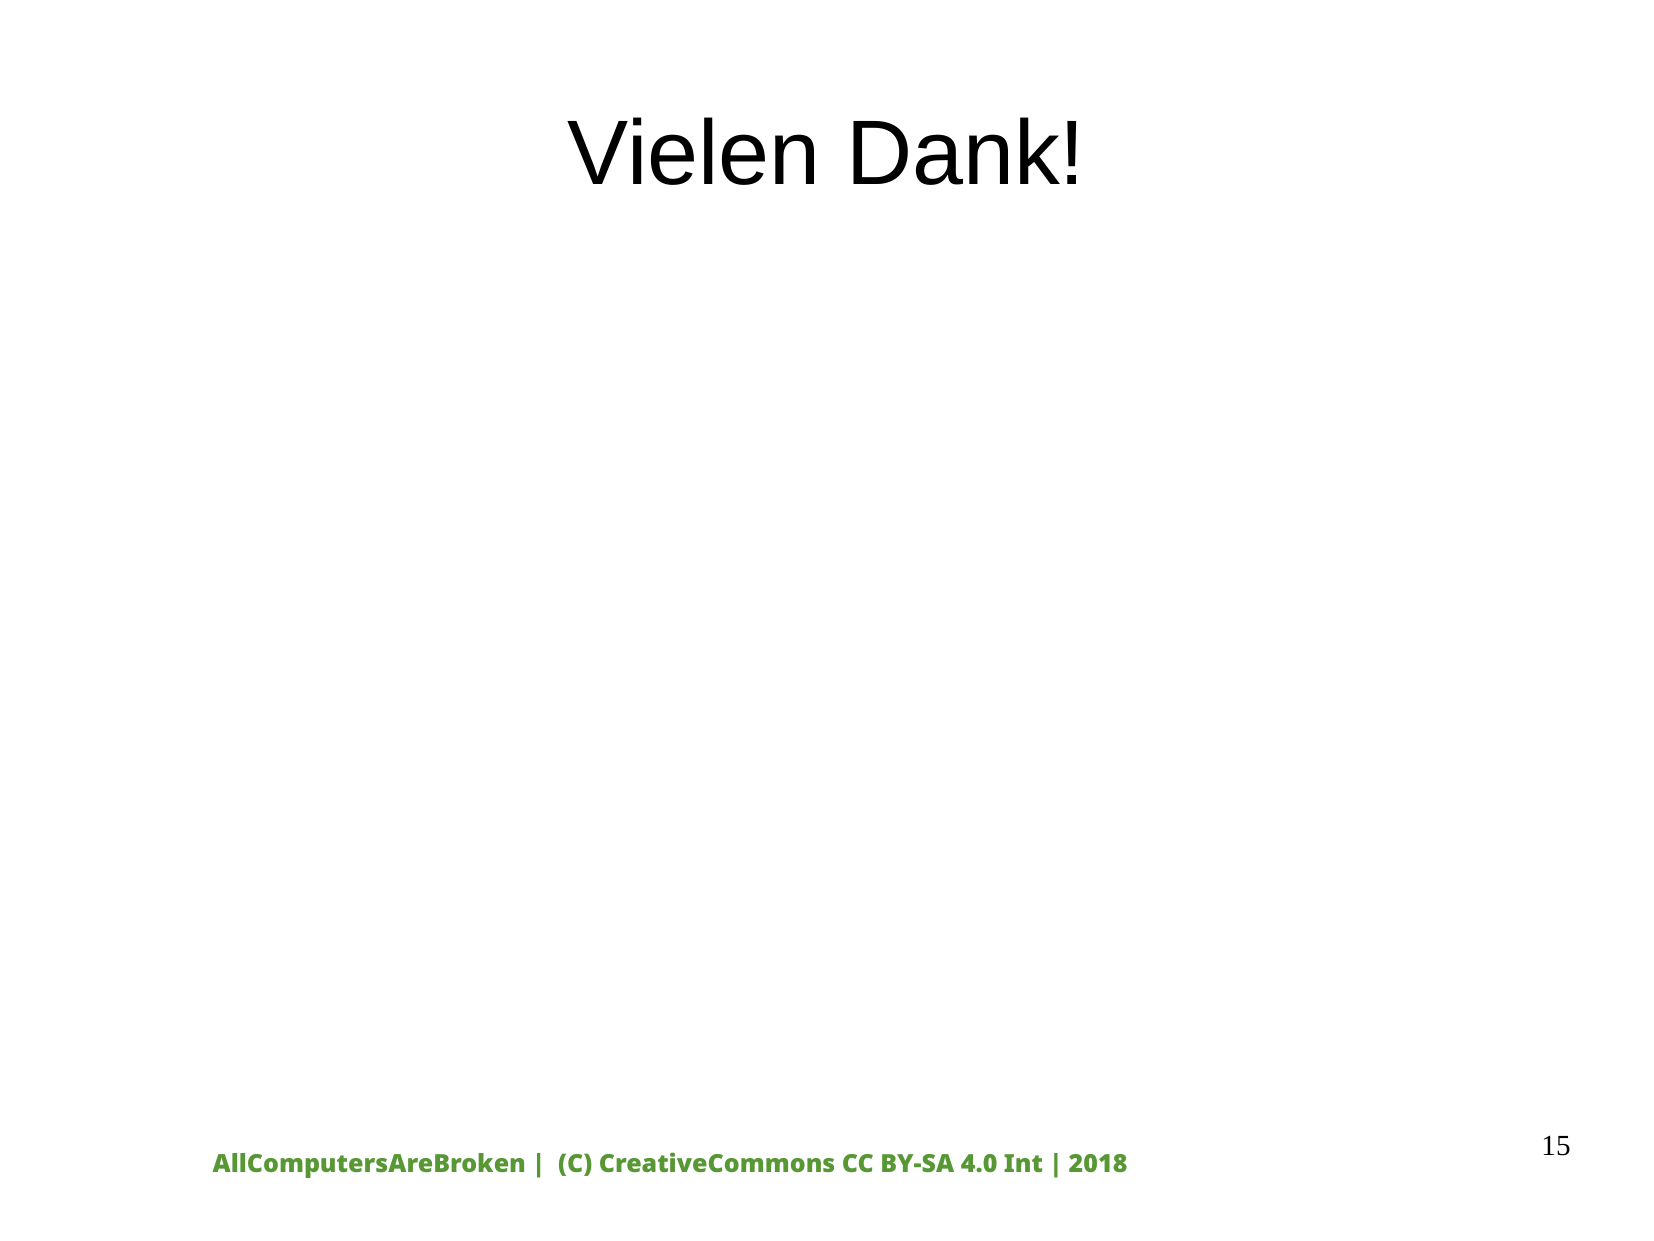

# Vielen Dank!
15
AllComputersAreBroken | benlason | (c) Creative Commons CC By-SA 4.0 Int